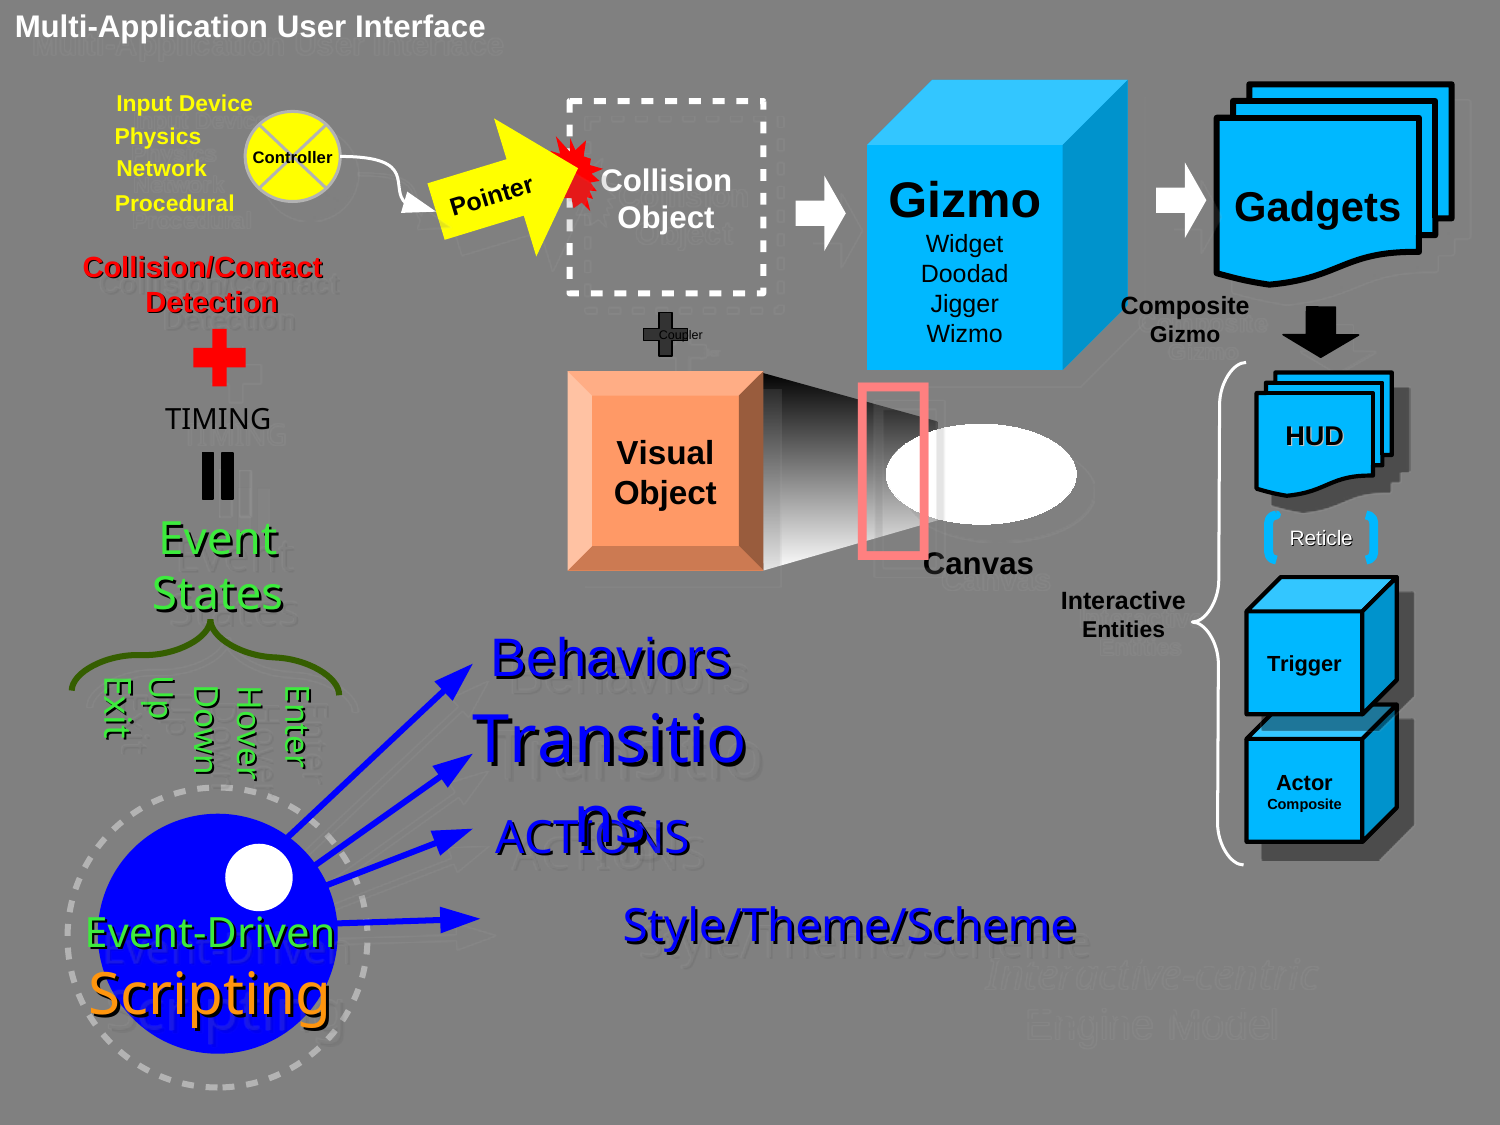

Multi-Application User Interface
Gizmo
Widget
Doodad
Jigger
Wizmo
Input Device
Gadgets
Collision
Object
Controller
Physics
Pointer
Network
Procedural
Collision/Contact
Detection
Composite
Gizmo
N
Canvas
Coupler
Visual
Object
HUD
TIMING
Event
States
Reticle
Interactive
Entities
Trigger
Behaviors
Enter
Transitions
Down
Hover
Actor
Composite
Exit
Up
ACTIONS
Style/Theme/Scheme
Interactive-centric
Engine Model
Event-Driven
Scripting